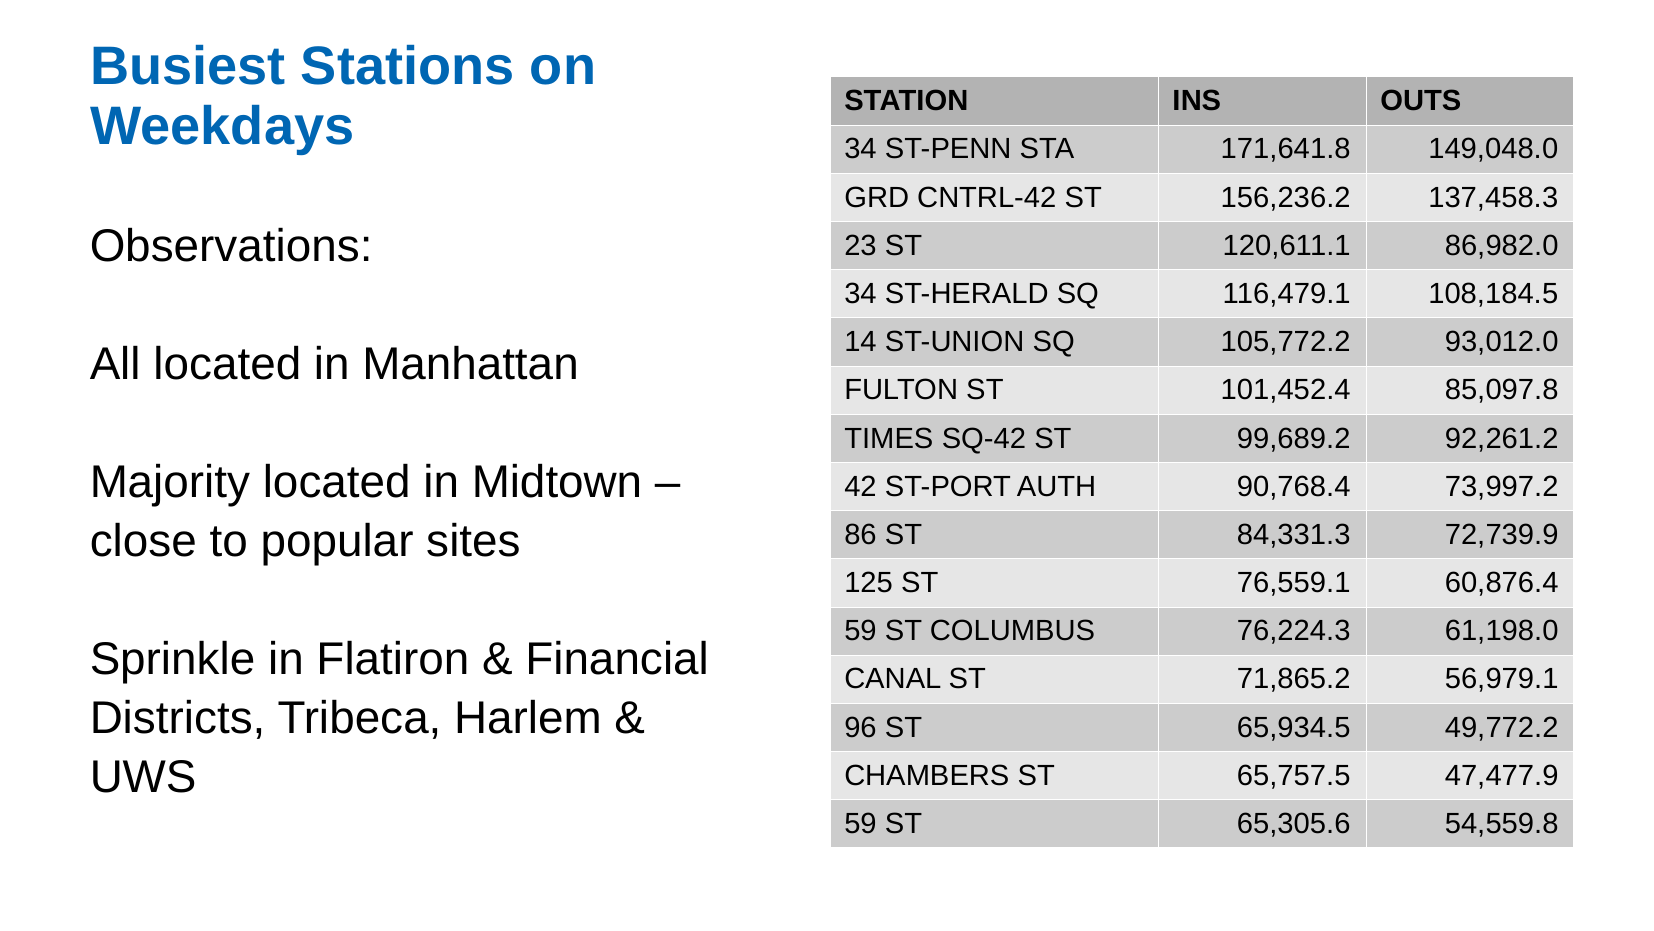

# Busiest Stations on Weekdays
| STATION | INS | OUTS |
| --- | --- | --- |
| 34 ST-PENN STA | 171,641.8 | 149,048.0 |
| GRD CNTRL-42 ST | 156,236.2 | 137,458.3 |
| 23 ST | 120,611.1 | 86,982.0 |
| 34 ST-HERALD SQ | 116,479.1 | 108,184.5 |
| 14 ST-UNION SQ | 105,772.2 | 93,012.0 |
| FULTON ST | 101,452.4 | 85,097.8 |
| TIMES SQ-42 ST | 99,689.2 | 92,261.2 |
| 42 ST-PORT AUTH | 90,768.4 | 73,997.2 |
| 86 ST | 84,331.3 | 72,739.9 |
| 125 ST | 76,559.1 | 60,876.4 |
| 59 ST COLUMBUS | 76,224.3 | 61,198.0 |
| CANAL ST | 71,865.2 | 56,979.1 |
| 96 ST | 65,934.5 | 49,772.2 |
| CHAMBERS ST | 65,757.5 | 47,477.9 |
| 59 ST | 65,305.6 | 54,559.8 |
Observations:
All located in Manhattan
Majority located in Midtown – close to popular sites
Sprinkle in Flatiron & Financial Districts, Tribeca, Harlem & UWS